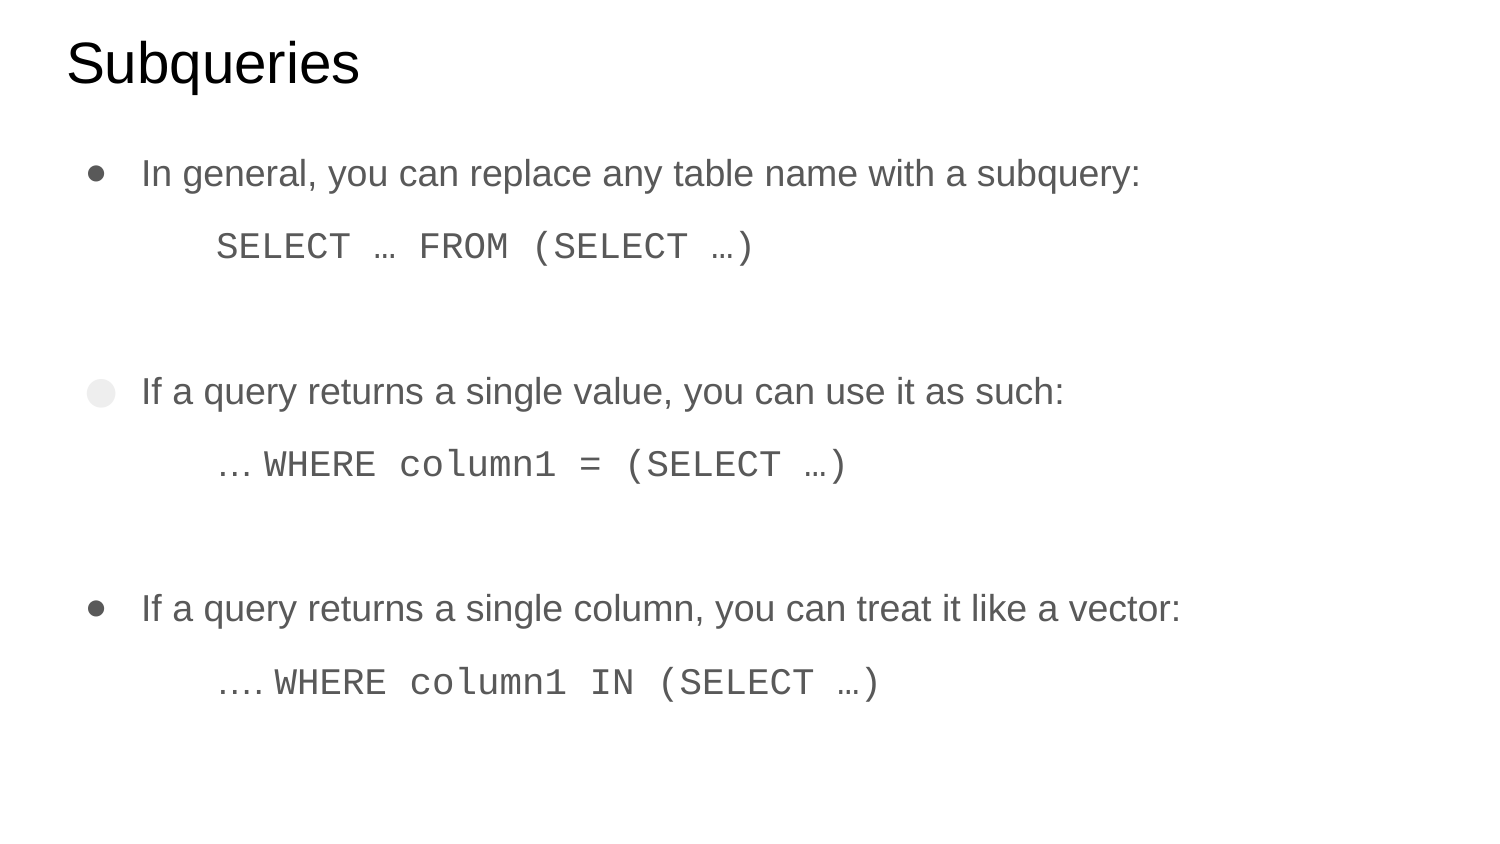

# Subqueries
In general, you can replace any table name with a subquery:
SELECT … FROM (SELECT …)
If a query returns a single value, you can use it as such:
		… WHERE column1 = (SELECT …)
If a query returns a single column, you can treat it like a vector:
		…. WHERE column1 IN (SELECT …)